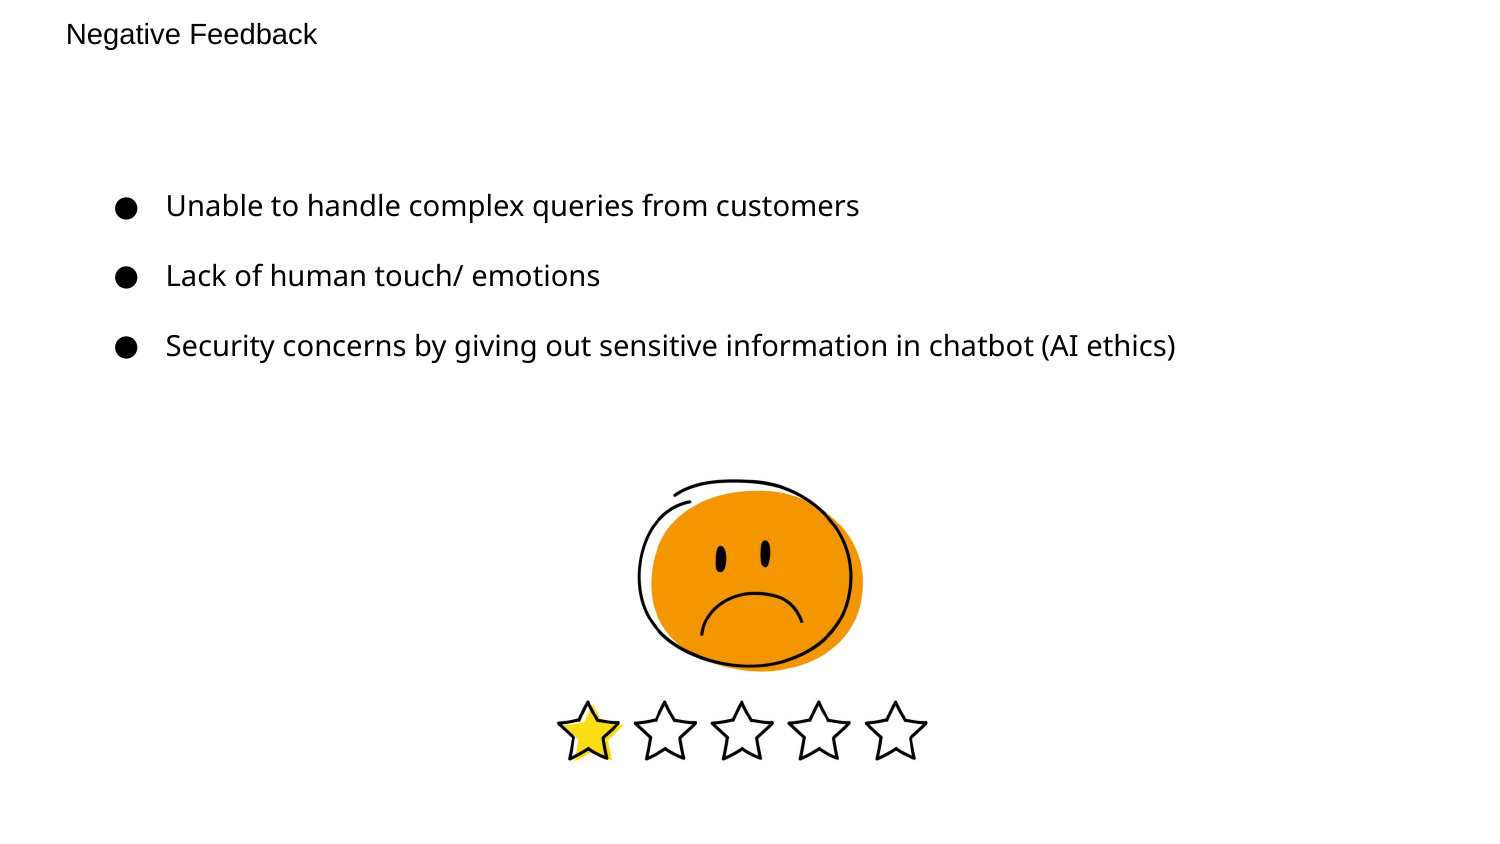

# Negative Feedback
Unable to handle complex queries from customers
Lack of human touch/ emotions
Security concerns by giving out sensitive information in chatbot (AI ethics)